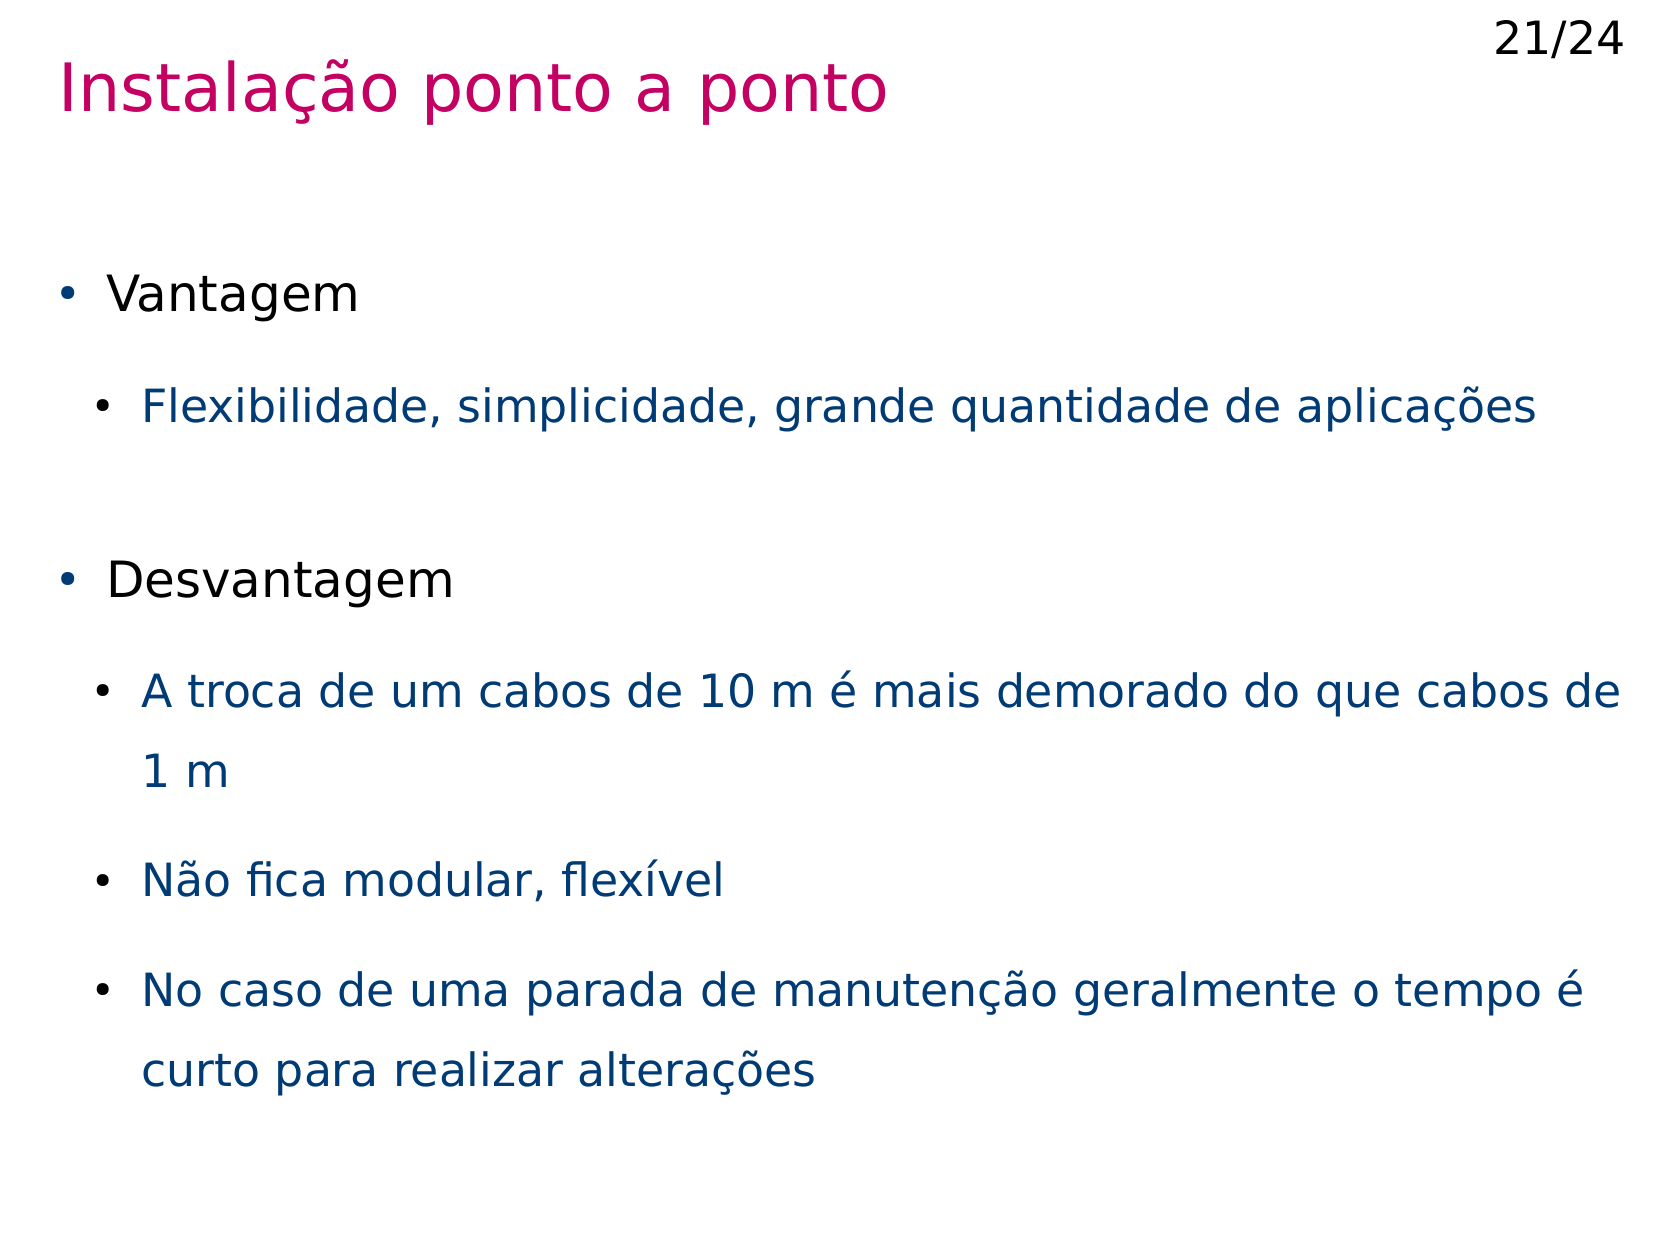

21
# Instalação ponto a ponto
Vantagem
Flexibilidade, simplicidade, grande quantidade de aplicações
Desvantagem
A troca de um cabos de 10 m é mais demorado do que cabos de 1 m
Não fica modular, flexível
No caso de uma parada de manutenção geralmente o tempo é curto para realizar alterações